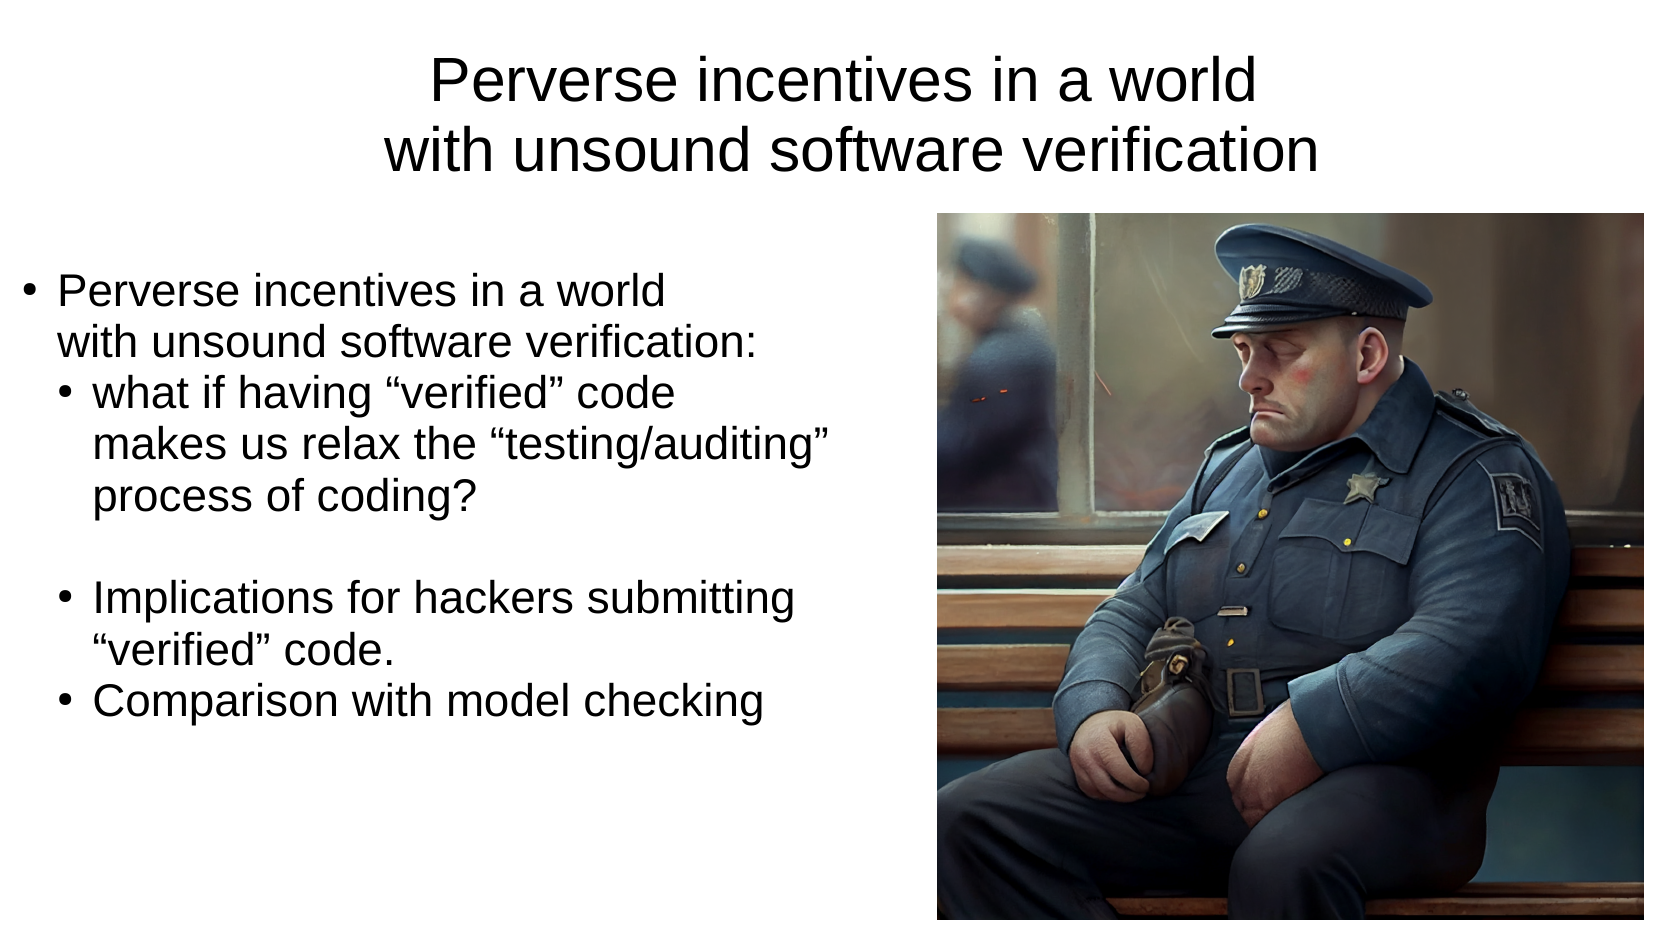

# Perverse incentives in a world with unsound software verification
Perverse incentives in a world
with unsound software verification:
what if having “verified” code
makes us relax the “testing/auditing”
process of coding?
Implications for hackers submitting
“verified” code.
Comparison with model checking